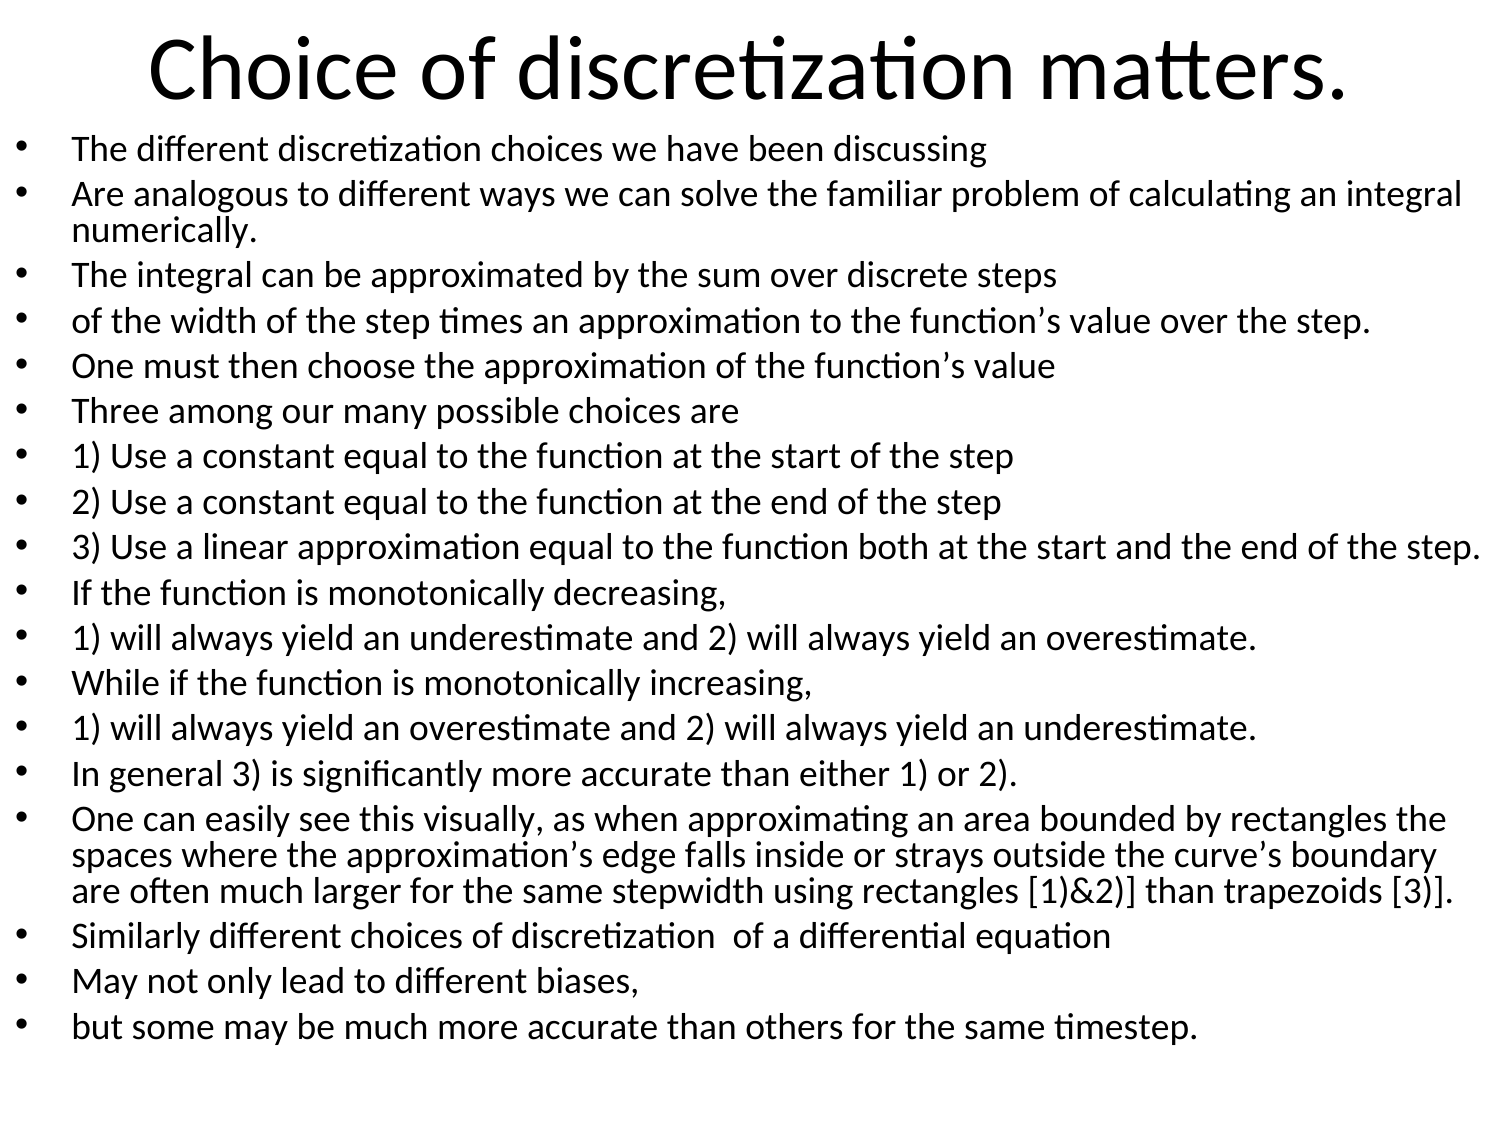

# Choice of discretization matters.
The different discretization choices we have been discussing
Are analogous to different ways we can solve the familiar problem of calculating an integral numerically.
The integral can be approximated by the sum over discrete steps
of the width of the step times an approximation to the function’s value over the step.
One must then choose the approximation of the function’s value
Three among our many possible choices are
1) Use a constant equal to the function at the start of the step
2) Use a constant equal to the function at the end of the step
3) Use a linear approximation equal to the function both at the start and the end of the step.
If the function is monotonically decreasing,
1) will always yield an underestimate and 2) will always yield an overestimate.
While if the function is monotonically increasing,
1) will always yield an overestimate and 2) will always yield an underestimate.
In general 3) is significantly more accurate than either 1) or 2).
One can easily see this visually, as when approximating an area bounded by rectangles the spaces where the approximation’s edge falls inside or strays outside the curve’s boundary are often much larger for the same stepwidth using rectangles [1)&2)] than trapezoids [3)].
Similarly different choices of discretization of a differential equation
May not only lead to different biases,
but some may be much more accurate than others for the same timestep.